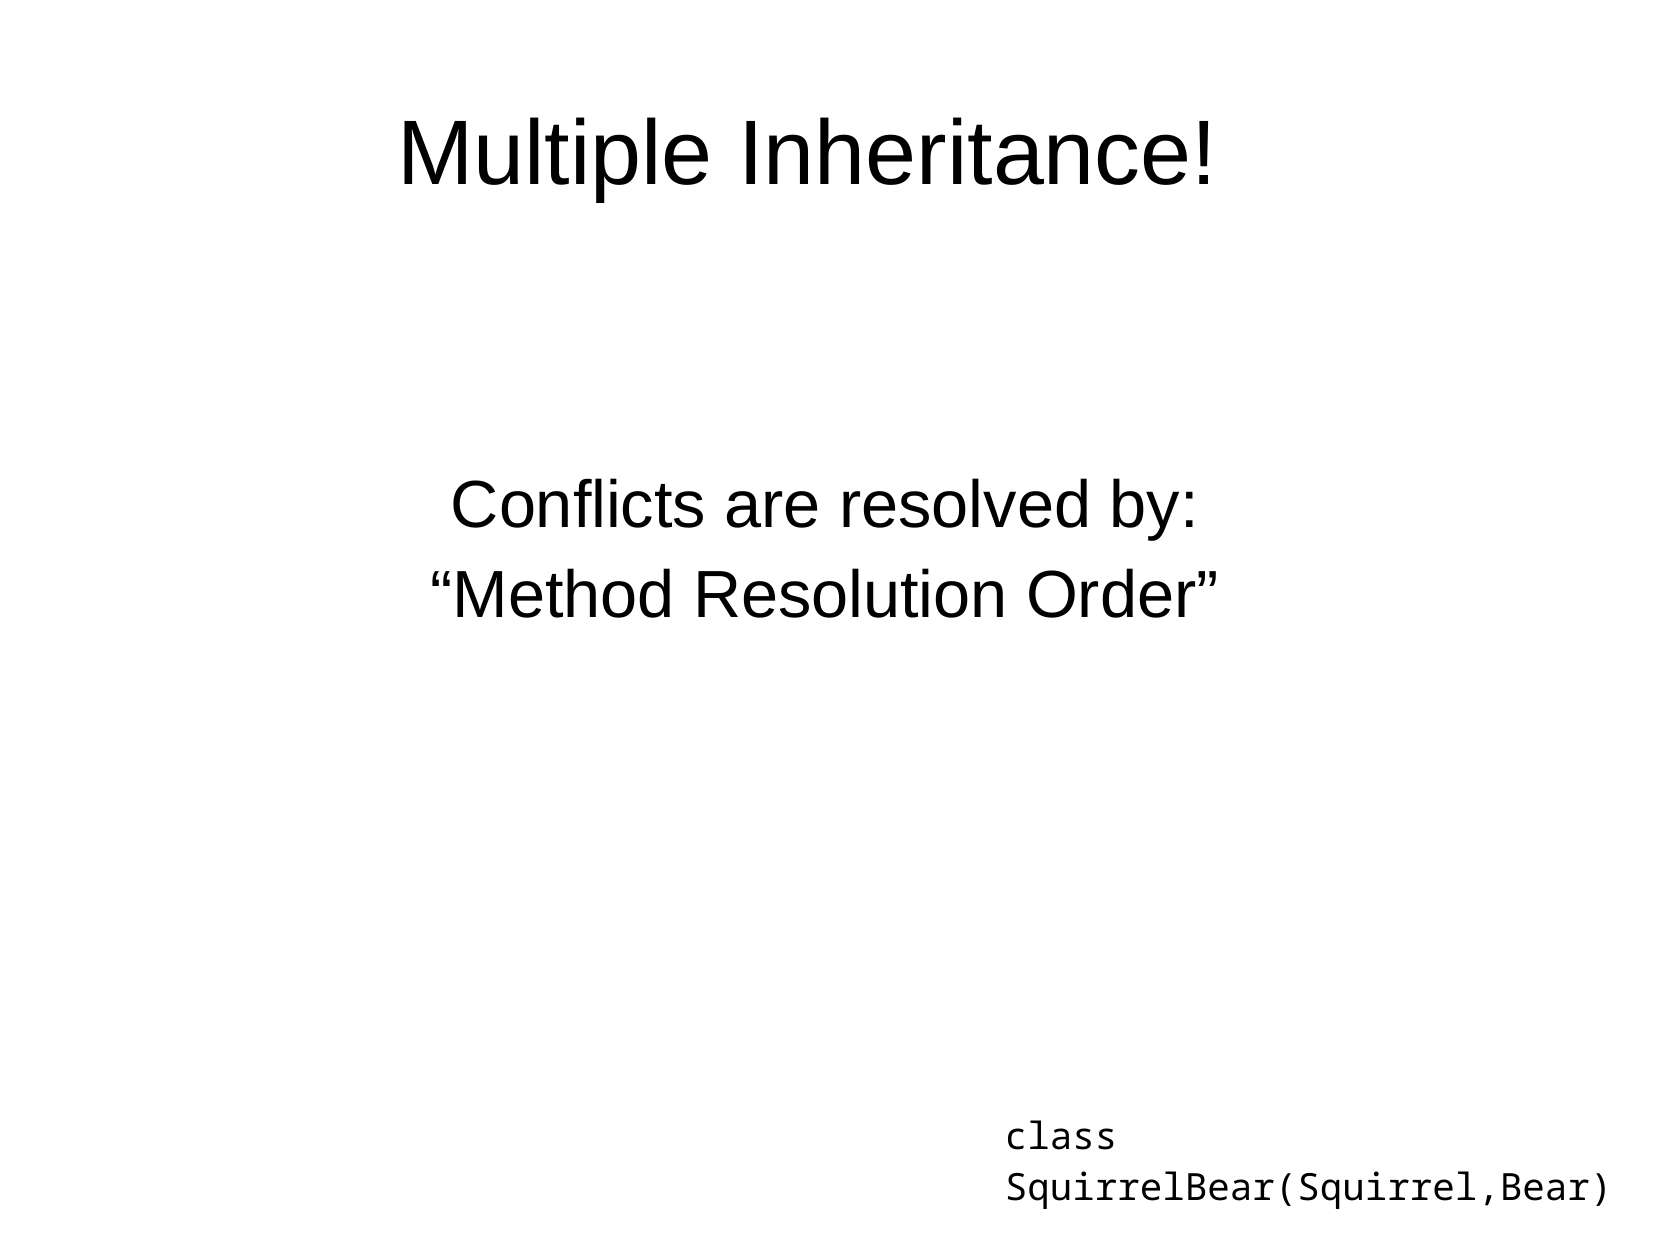

# Multiple Inheritance!
Conflicts are resolved by:
“Method Resolution Order”
class SquirrelBear(Squirrel,Bear)